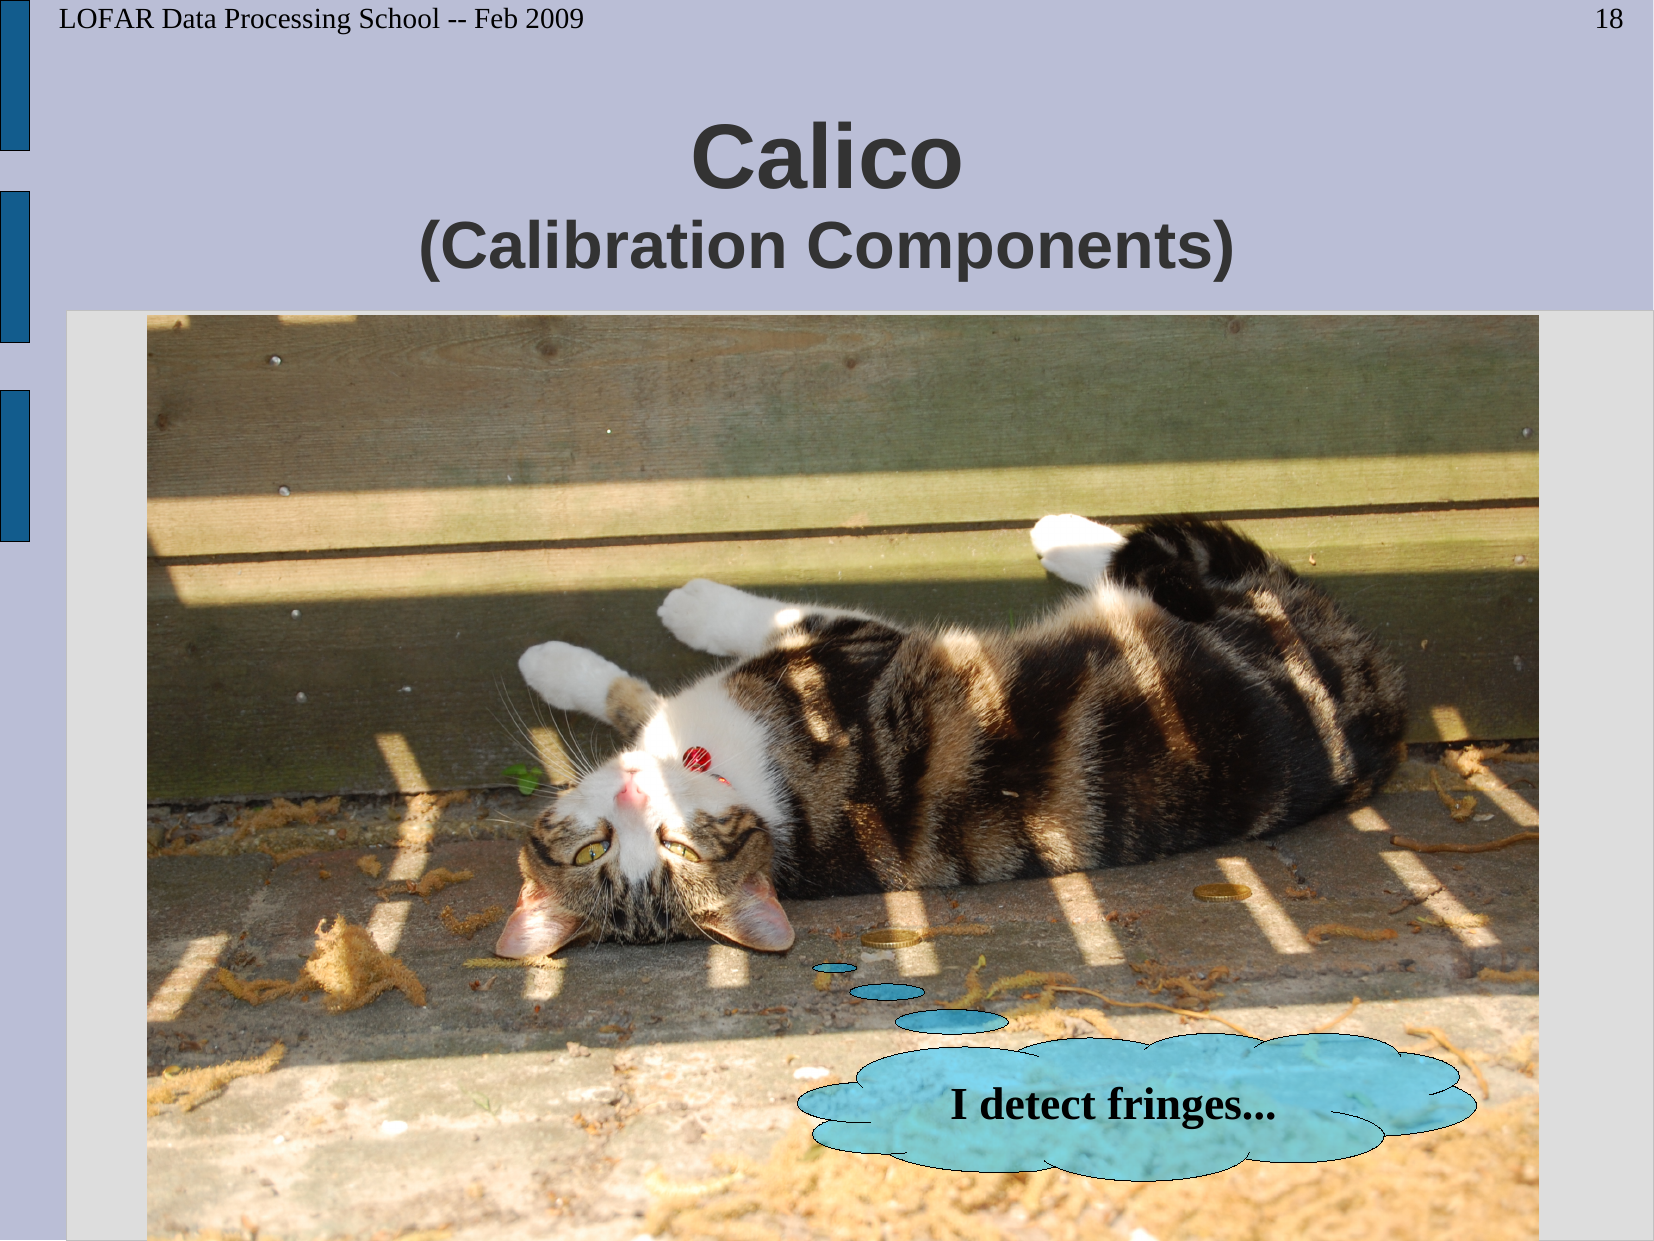

LOFAR Data Processing School -- Feb 2009
18
# Calico (Calibration Components)
I detect fringes...